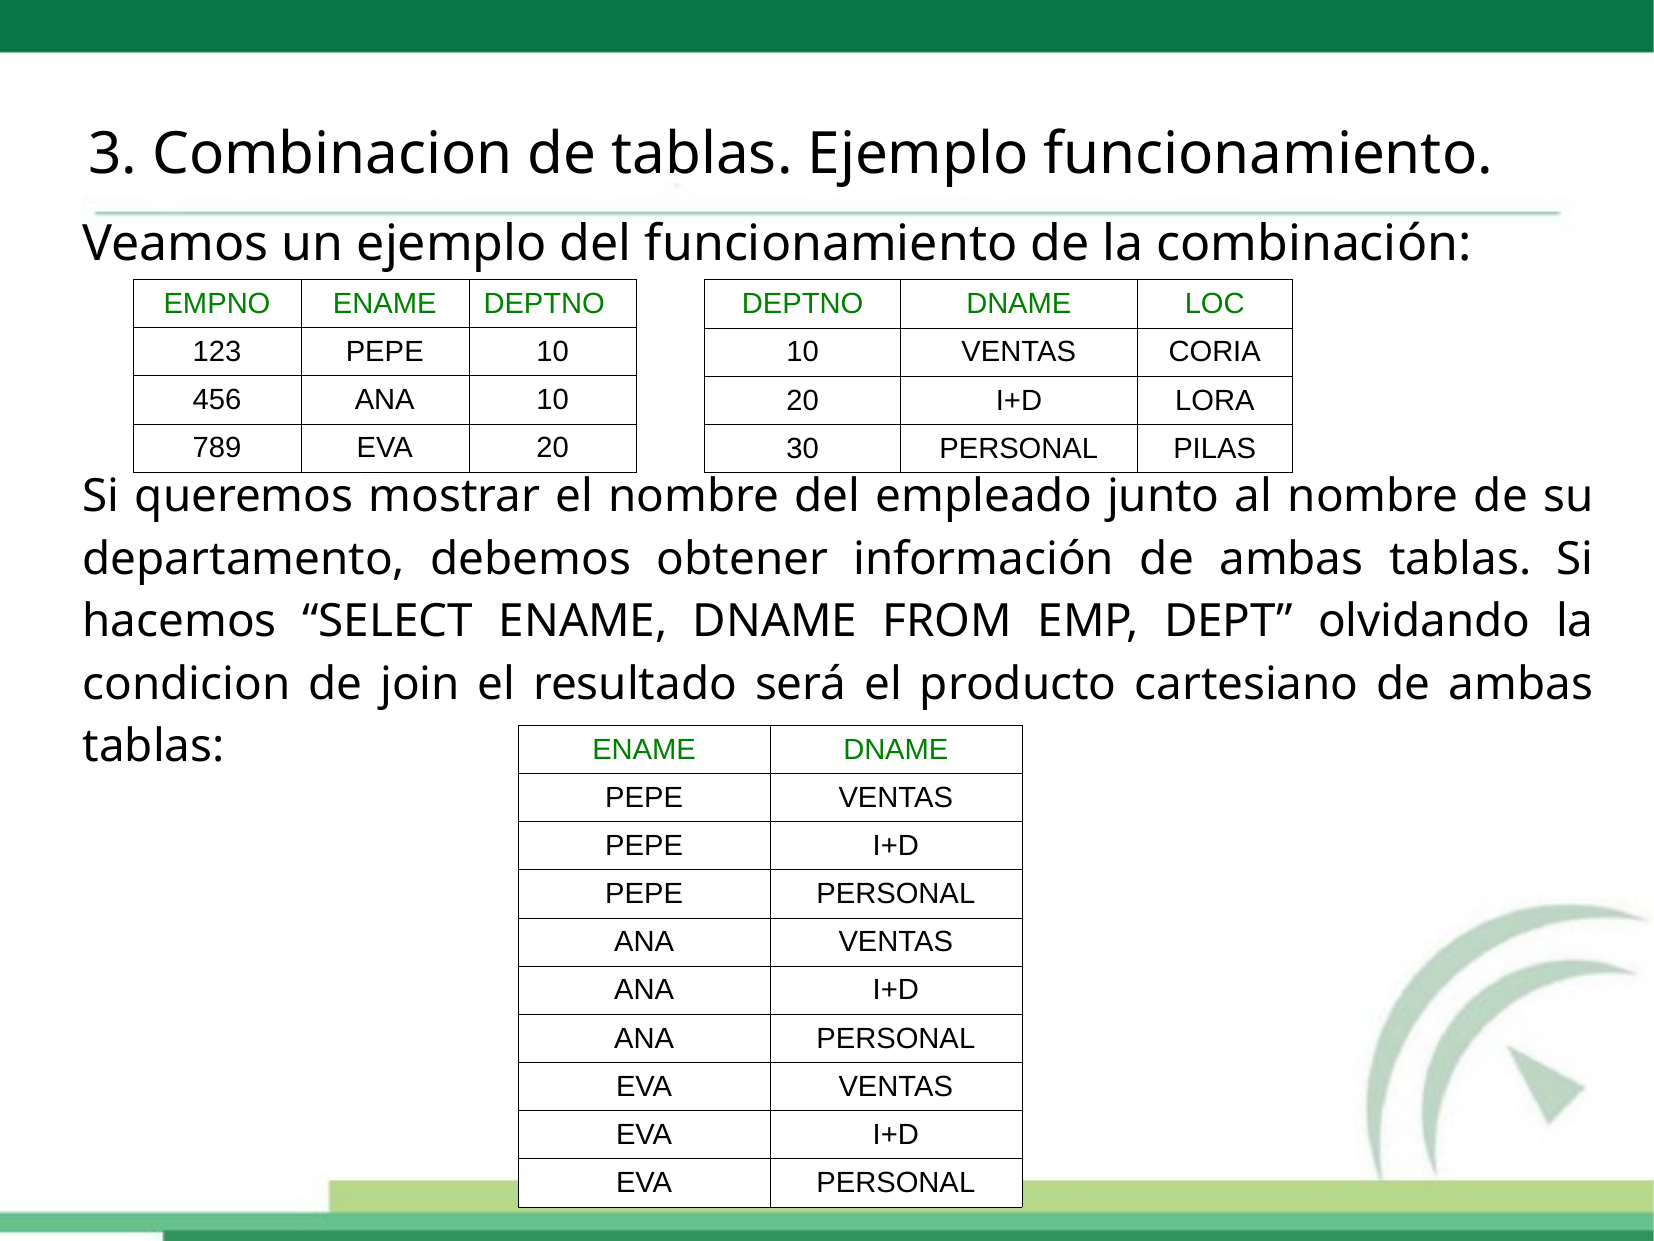

# 3. Combinacion de tablas. Ejemplo funcionamiento.
Veamos un ejemplo del funcionamiento de la combinación:
Si queremos mostrar el nombre del empleado junto al nombre de su departamento, debemos obtener información de ambas tablas. Si hacemos “SELECT ENAME, DNAME FROM EMP, DEPT” olvidando la condicion de join el resultado será el producto cartesiano de ambas tablas:
| EMPNO | ENAME | DEPTNO |
| --- | --- | --- |
| 123 | PEPE | 10 |
| 456 | ANA | 10 |
| 789 | EVA | 20 |
| DEPTNO | DNAME | LOC |
| --- | --- | --- |
| 10 | VENTAS | CORIA |
| 20 | I+D | LORA |
| 30 | PERSONAL | PILAS |
| ENAME | DNAME |
| --- | --- |
| PEPE | VENTAS |
| PEPE | I+D |
| PEPE | PERSONAL |
| ANA | VENTAS |
| ANA | I+D |
| ANA | PERSONAL |
| EVA | VENTAS |
| EVA | I+D |
| EVA | PERSONAL |